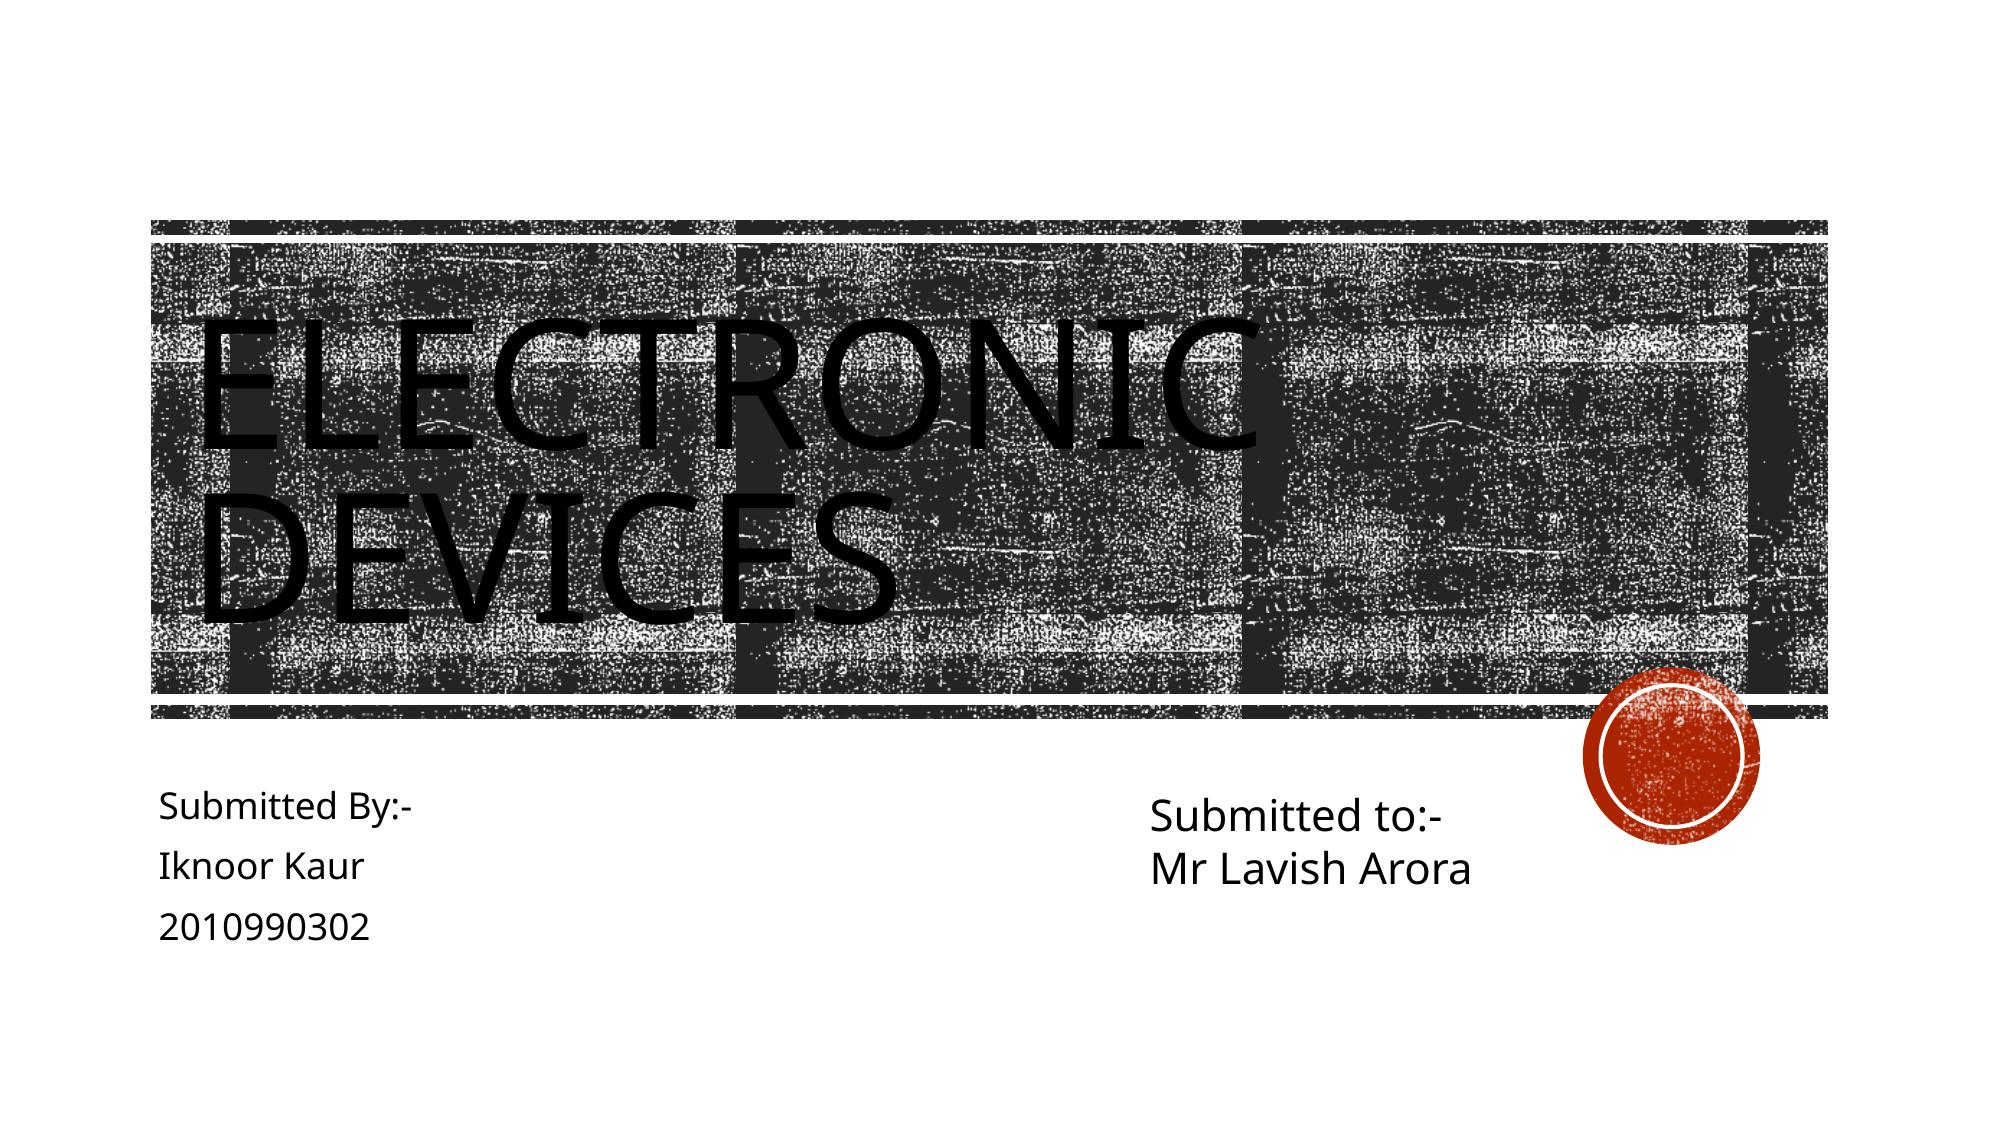

# Electronic devices
Submitted By:-
Iknoor Kaur
2010990302
Submitted to:-
Mr Lavish Arora